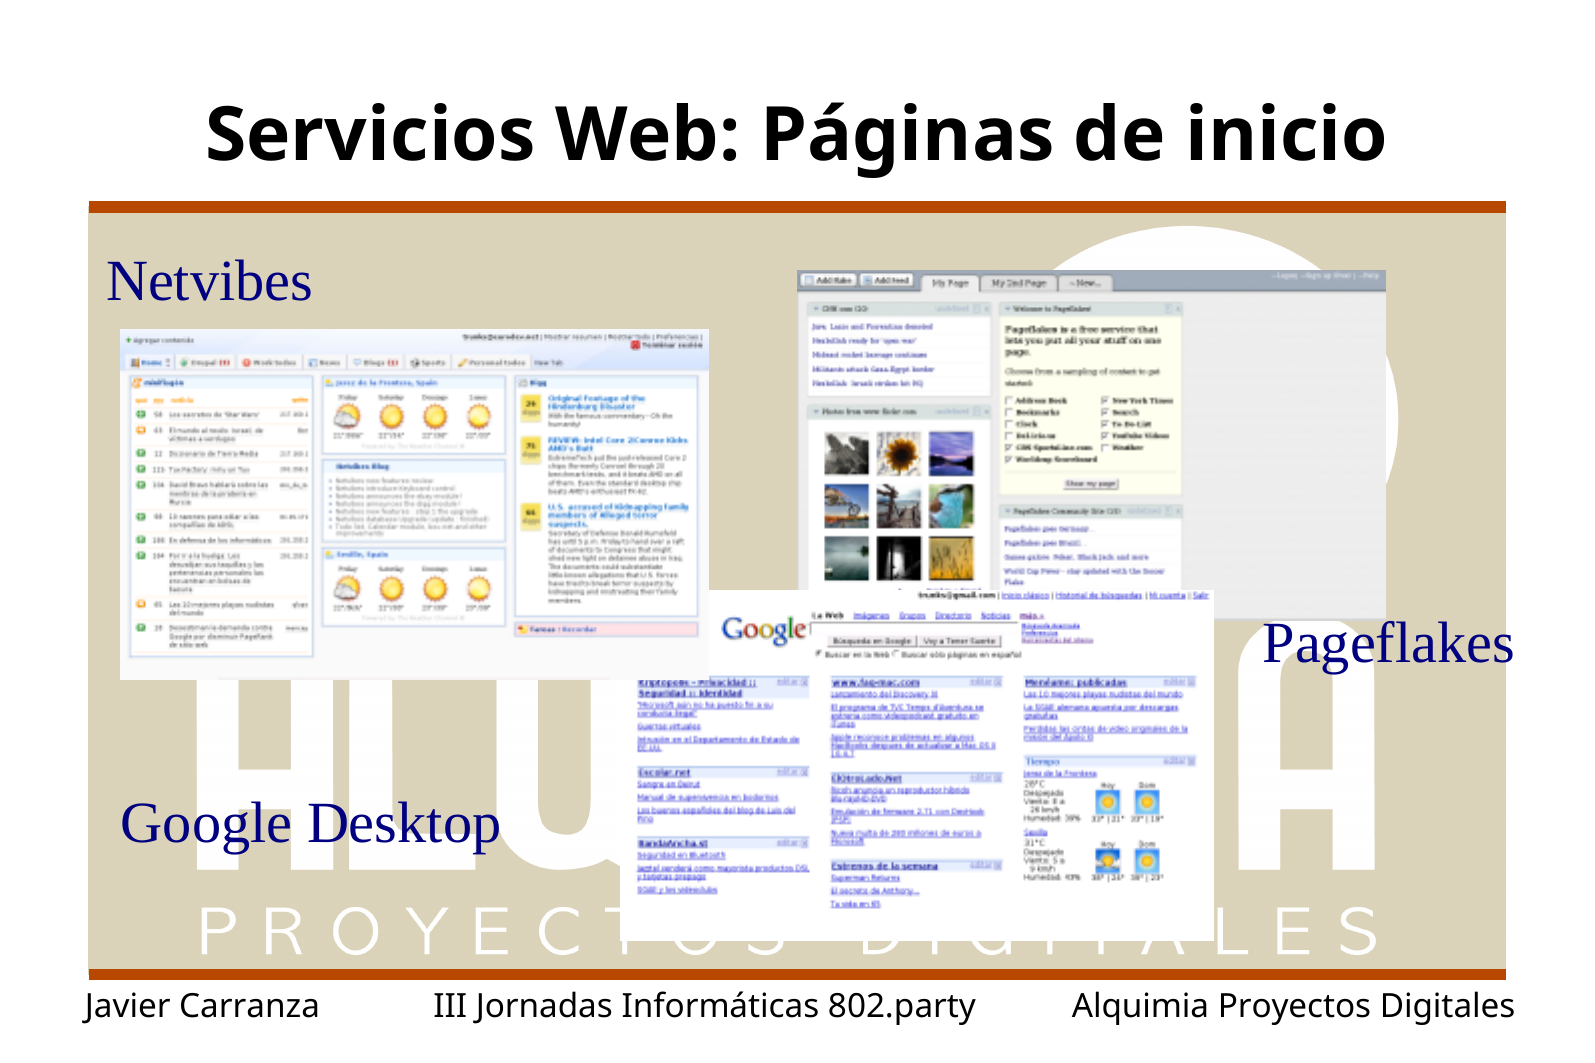

# Servicios Web: Páginas de inicio
Netvibes
Pageflakes
 Google Desktop
 Javier Carranza III Jornadas Informáticas 802.party Alquimia Proyectos Digitales